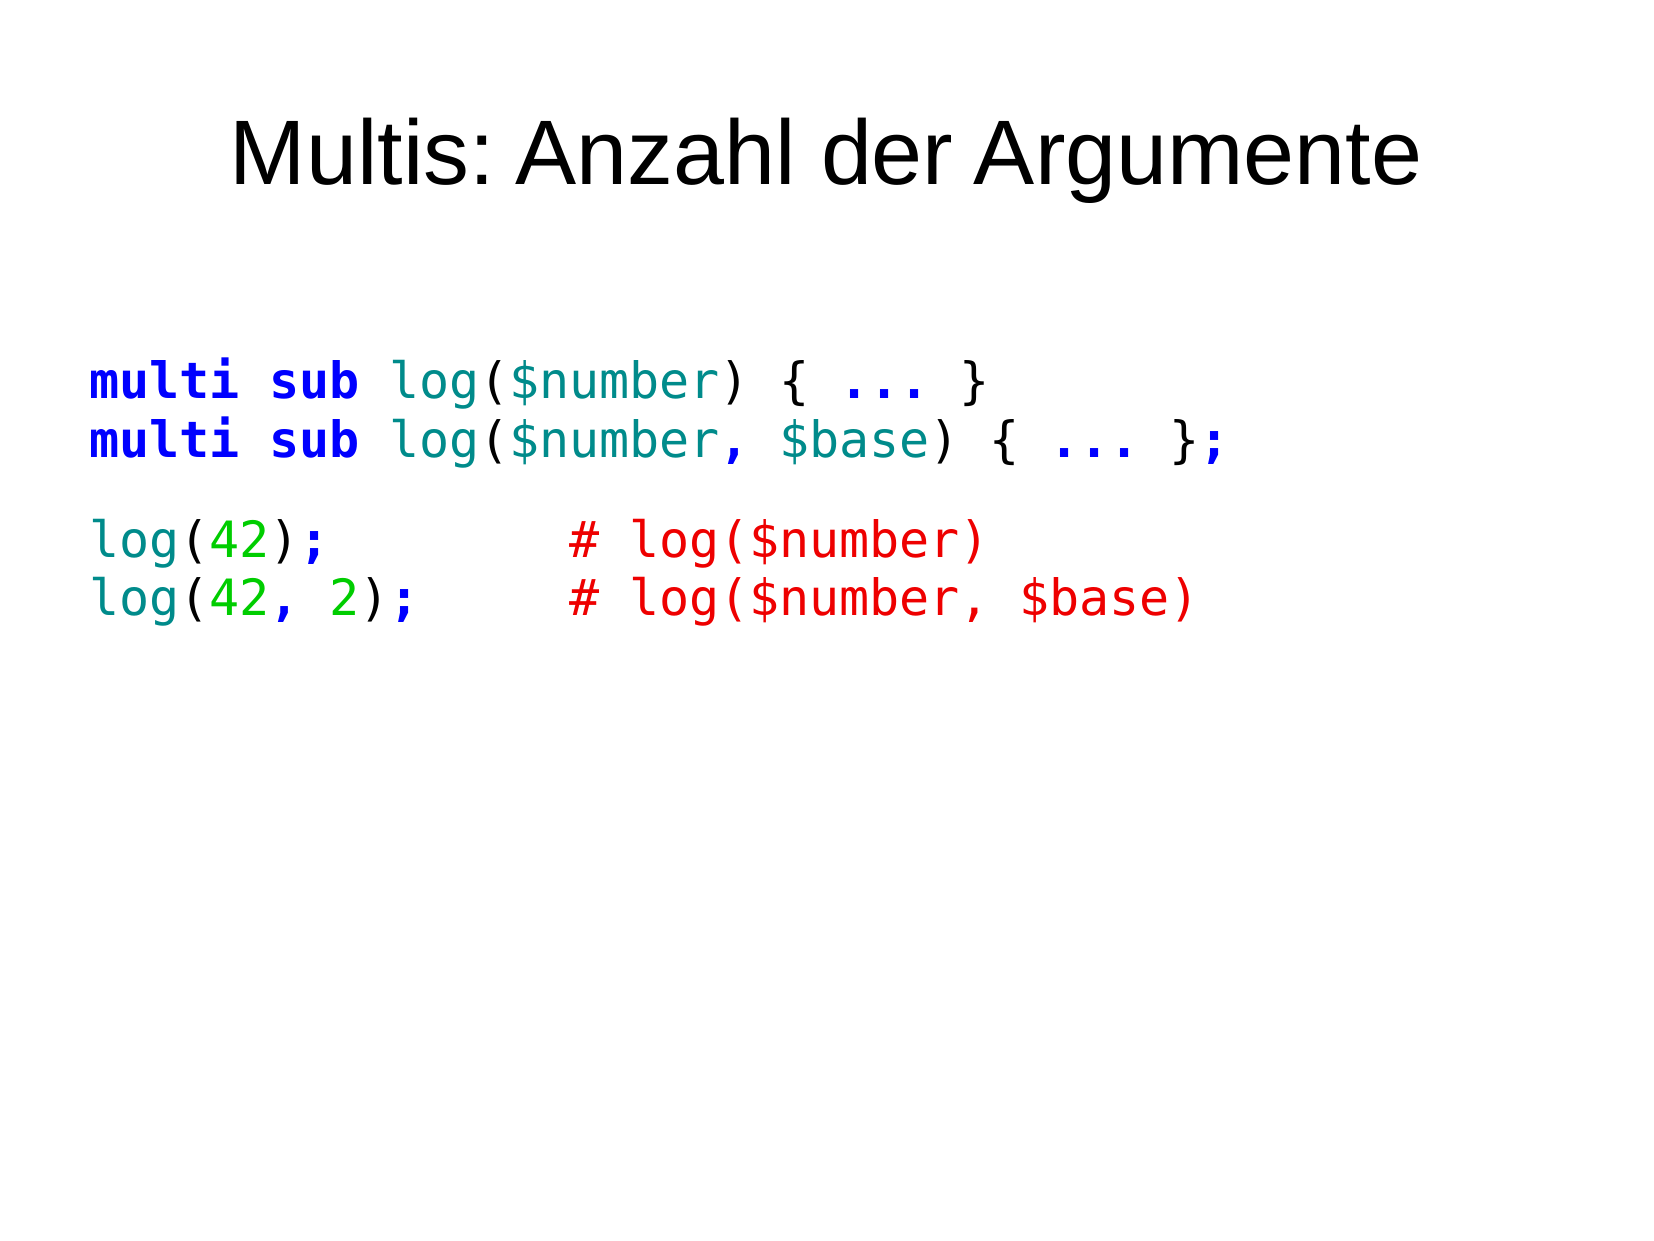

# Multis: Anzahl der Argumente
multi sub log($number) { ... }
multi sub log($number, $base) { ... };
log(42); # log($number)
log(42, 2); # log($number, $base)